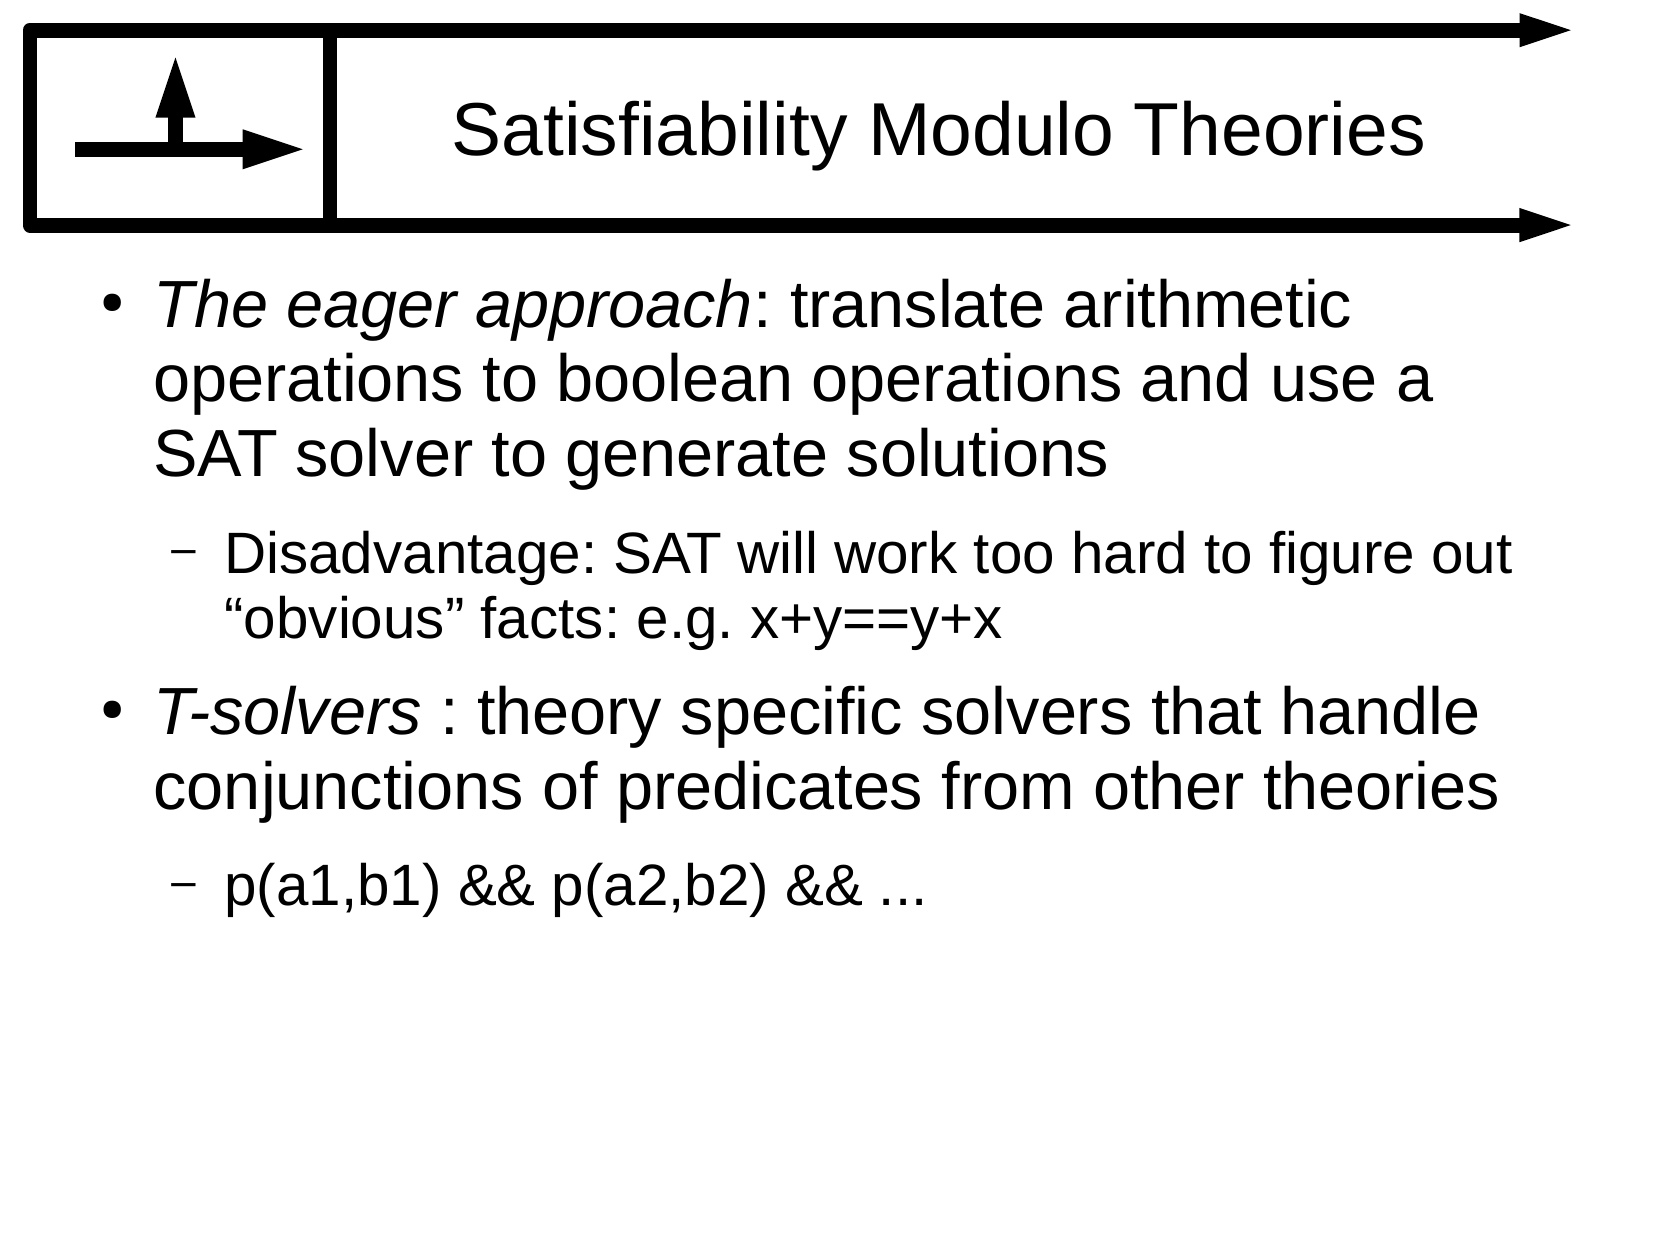

# Satisfiability Modulo Theories
The eager approach: translate arithmetic operations to boolean operations and use a SAT solver to generate solutions
Disadvantage: SAT will work too hard to figure out “obvious” facts: e.g. x+y==y+x
T-solvers : theory specific solvers that handle conjunctions of predicates from other theories
p(a1,b1) && p(a2,b2) && ...